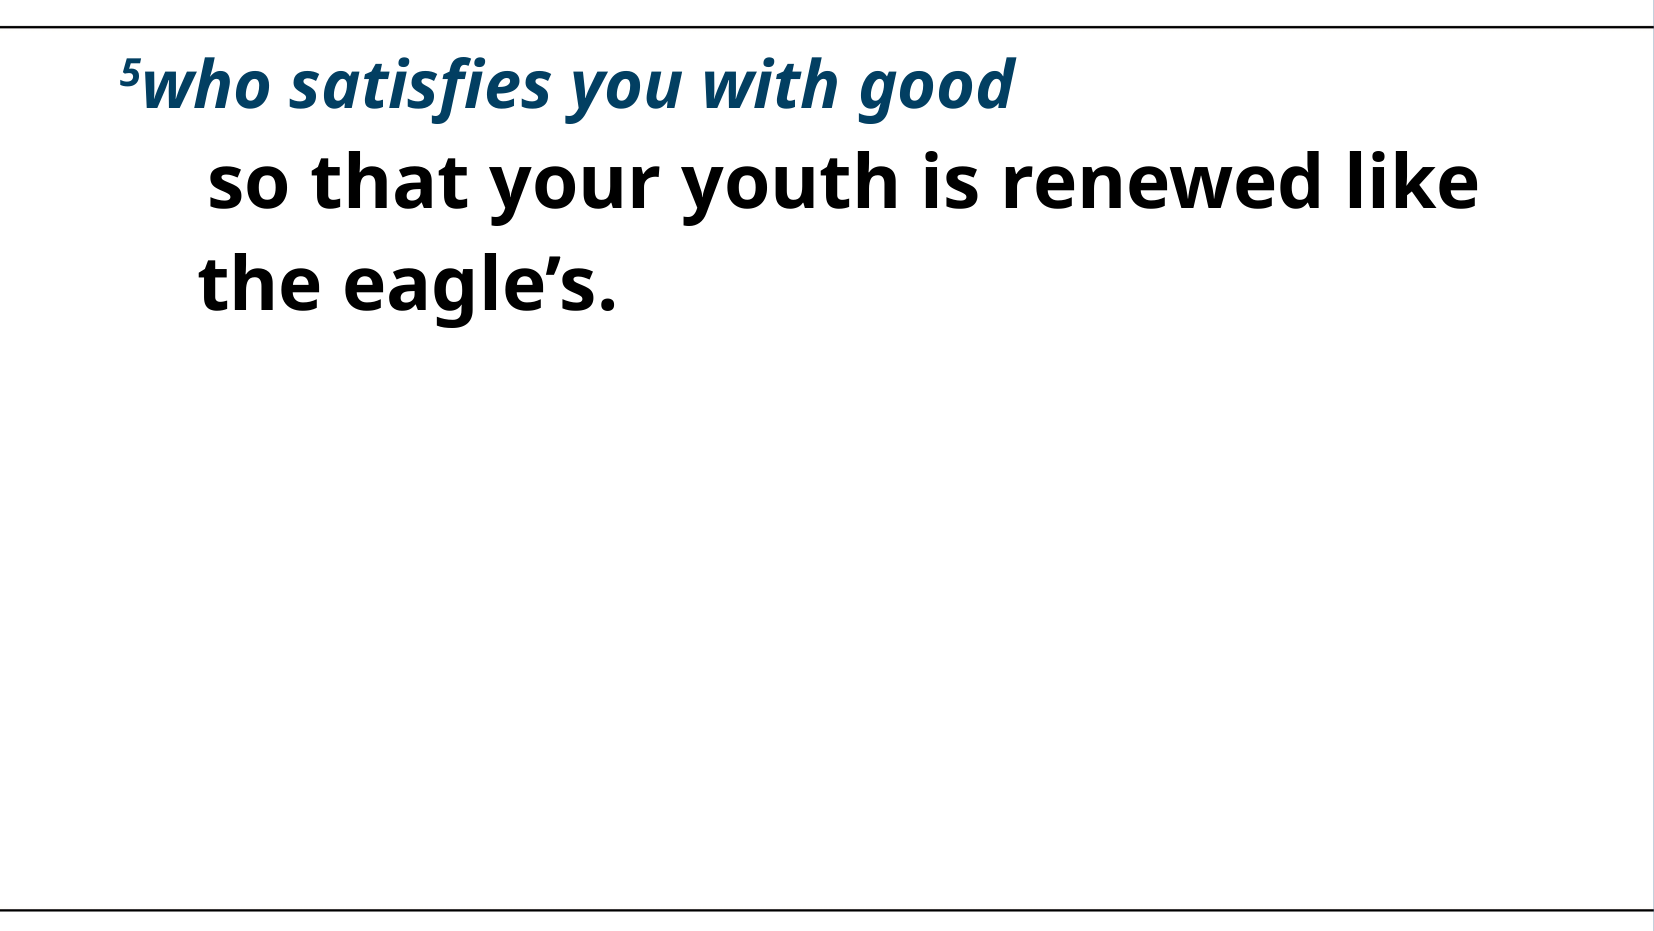

5who satisfies you with good
 so that your youth is renewed like
 the eagle’s.